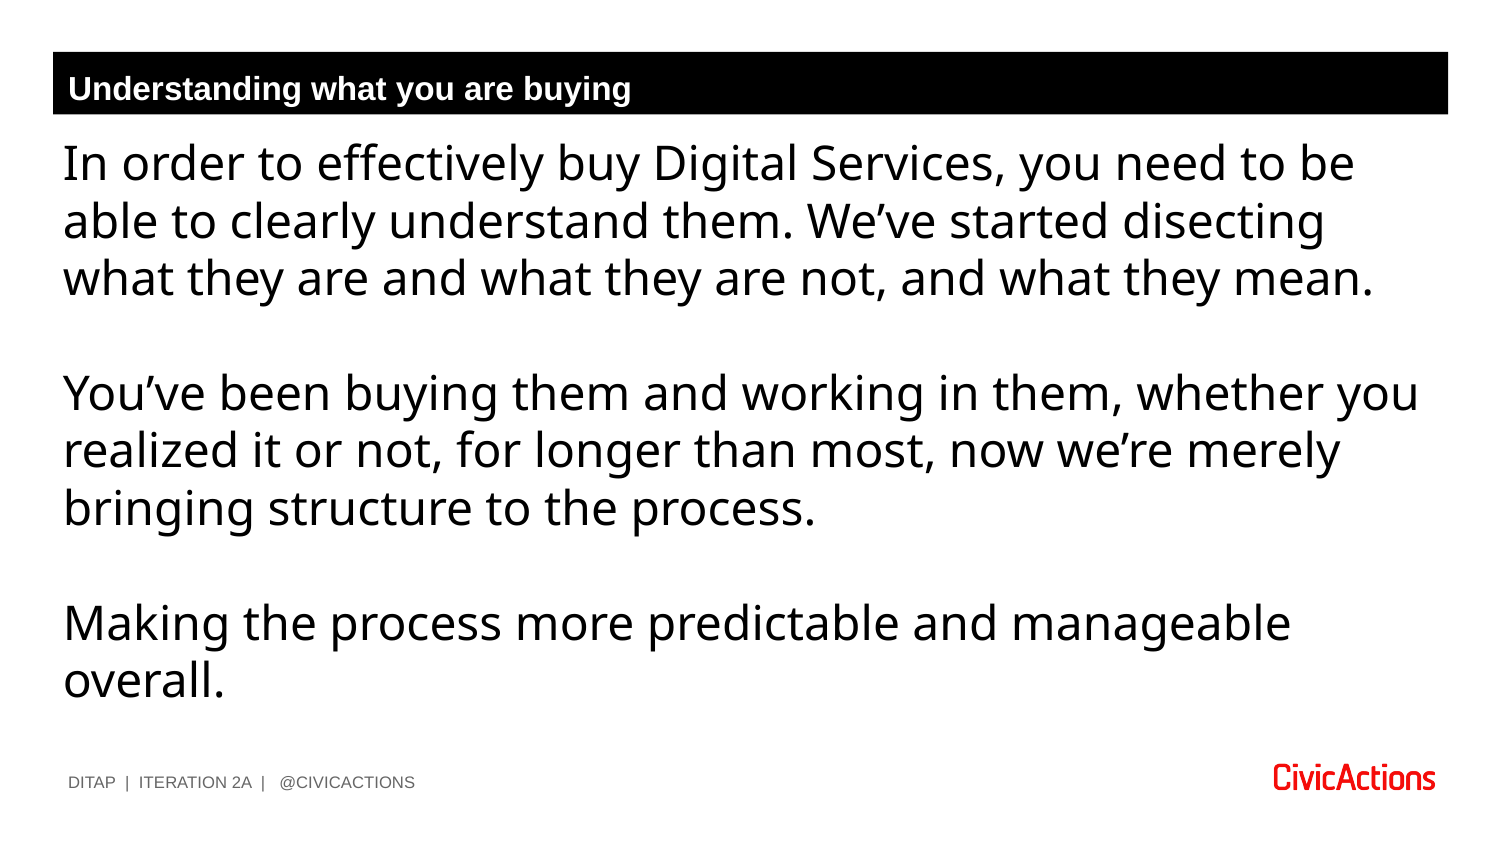

Understanding what you are buying
# In order to effectively buy Digital Services, you need to be able to clearly understand them. We’ve started disecting what they are and what they are not, and what they mean.
You’ve been buying them and working in them, whether you realized it or not, for longer than most, now we’re merely bringing structure to the process.
Making the process more predictable and manageable overall.